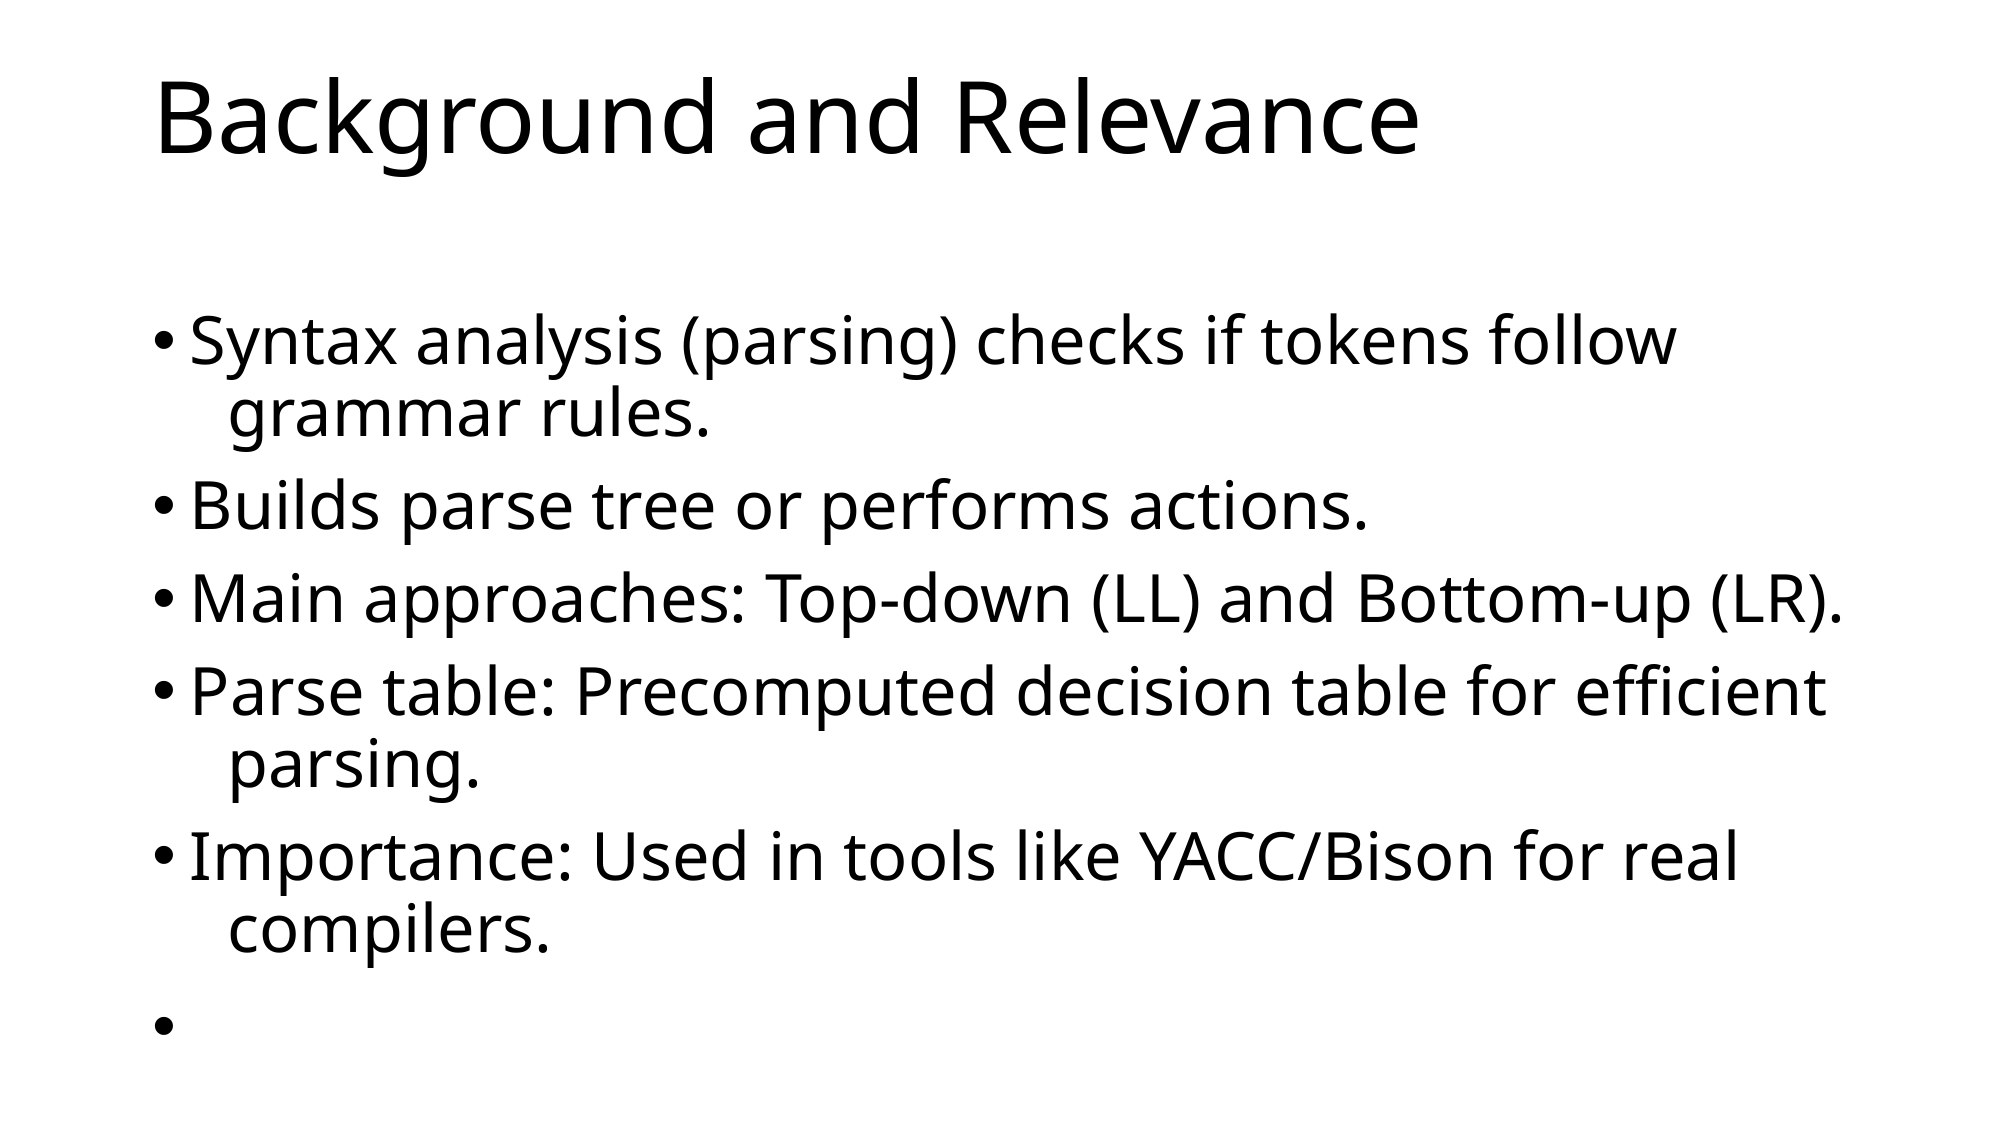

# Background and Relevance
Syntax analysis (parsing) checks if tokens follow grammar rules.
Builds parse tree or performs actions.
Main approaches: Top-down (LL) and Bottom-up (LR).
Parse table: Precomputed decision table for efficient parsing.
Importance: Used in tools like YACC/Bison for real compilers.